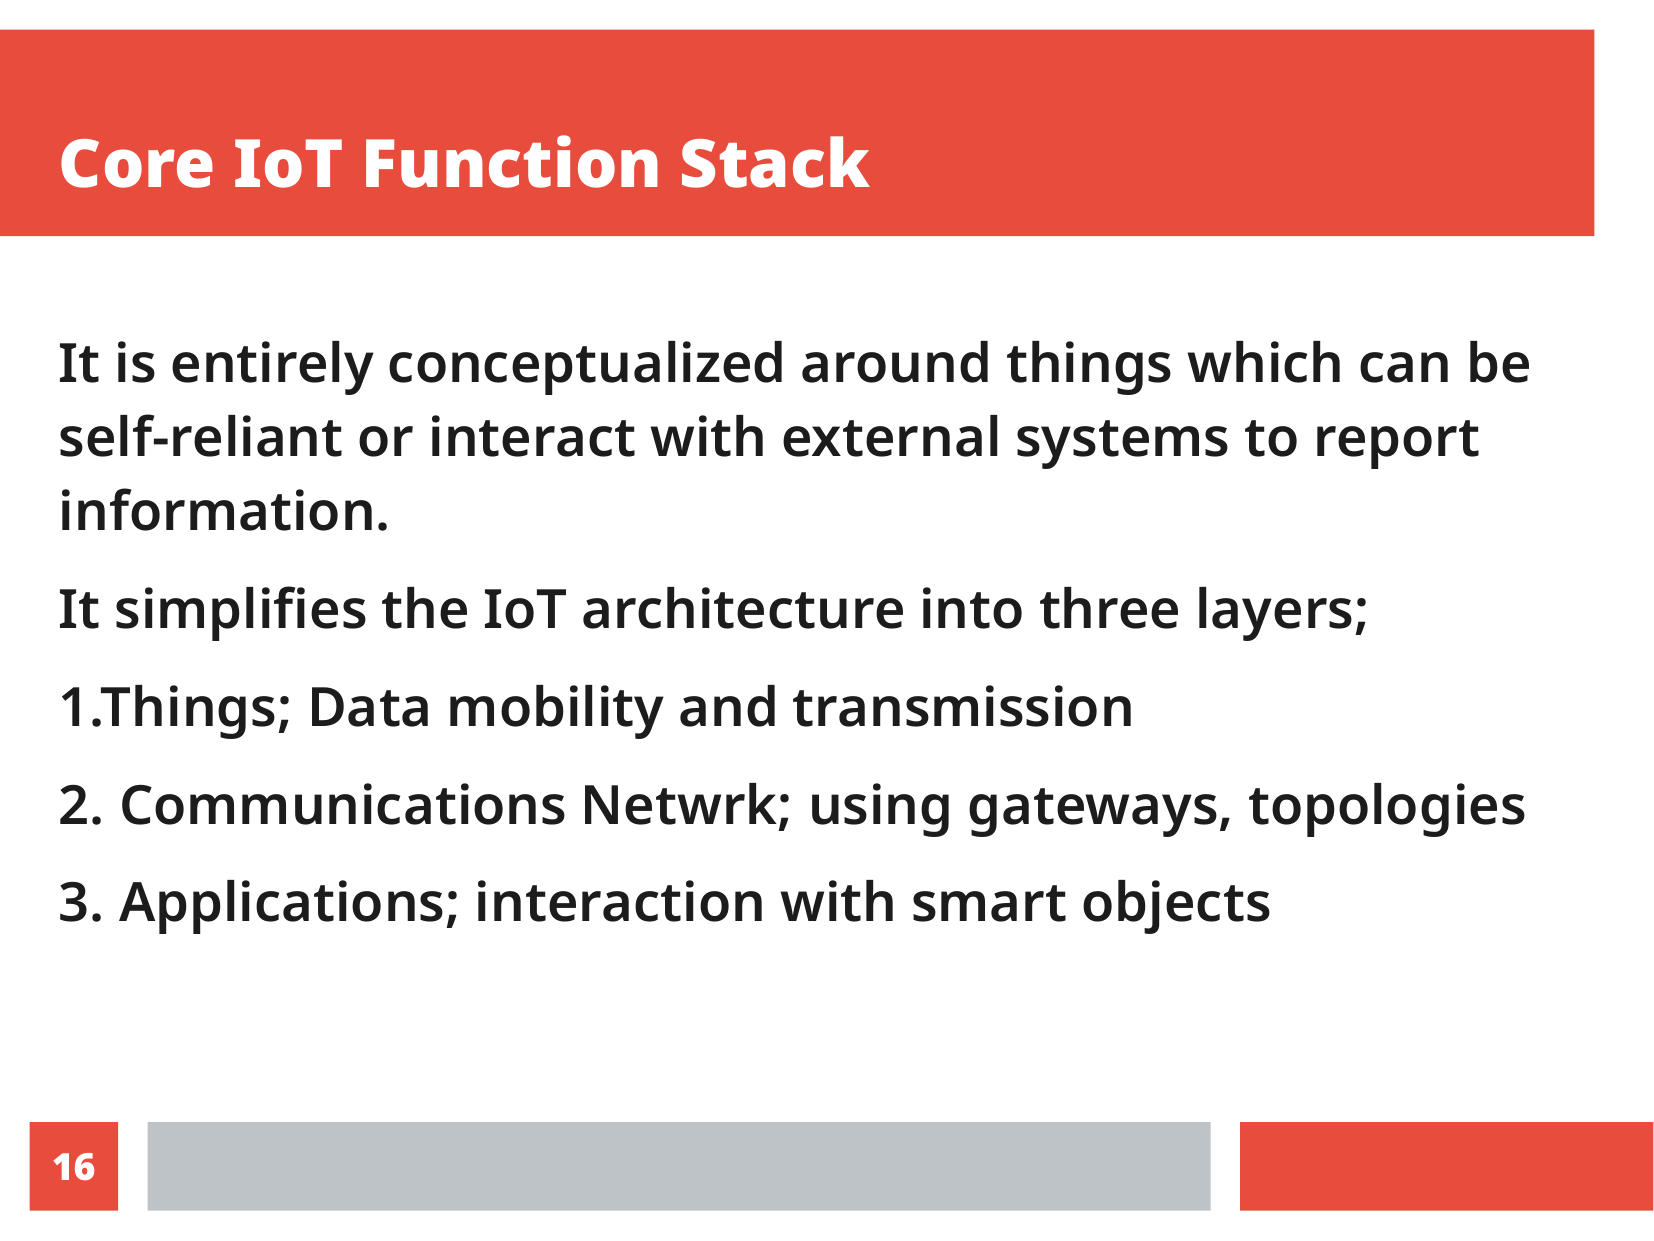

# Core IoT Function Stack
It is entirely conceptualized around things which can be self-reliant or interact with external systems to report information.
It simplifies the IoT architecture into three layers;
1.Things; Data mobility and transmission
2. Communications Netwrk; using gateways, topologies
3. Applications; interaction with smart objects
16